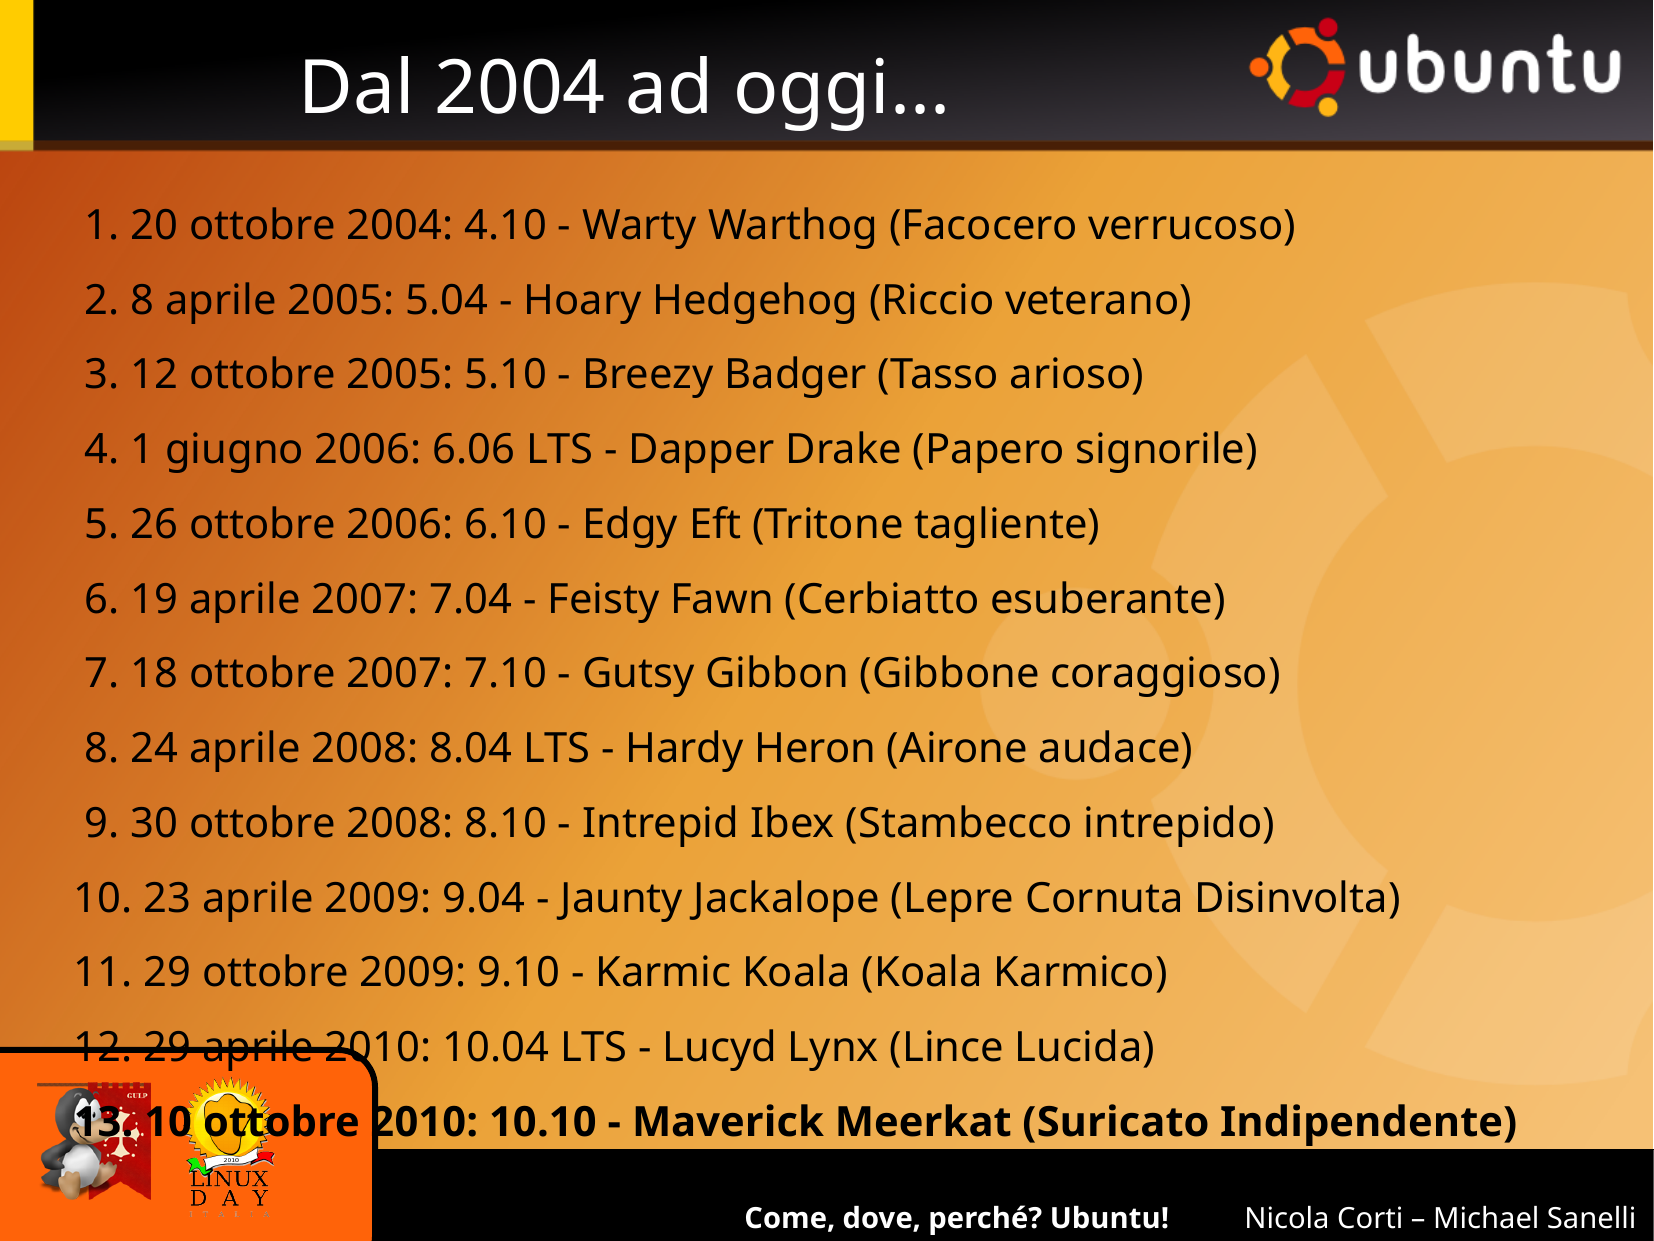

# Dal 2004 ad oggi...
 1. 20 ottobre 2004: 4.10 - Warty Warthog (Facocero verrucoso)
 2. 8 aprile 2005: 5.04 - Hoary Hedgehog (Riccio veterano)
 3. 12 ottobre 2005: 5.10 - Breezy Badger (Tasso arioso)
 4. 1 giugno 2006: 6.06 LTS - Dapper Drake (Papero signorile)
 5. 26 ottobre 2006: 6.10 - Edgy Eft (Tritone tagliente)
 6. 19 aprile 2007: 7.04 - Feisty Fawn (Cerbiatto esuberante)
 7. 18 ottobre 2007: 7.10 - Gutsy Gibbon (Gibbone coraggioso)
 8. 24 aprile 2008: 8.04 LTS - Hardy Heron (Airone audace)
 9. 30 ottobre 2008: 8.10 - Intrepid Ibex (Stambecco intrepido)
 10. 23 aprile 2009: 9.04 - Jaunty Jackalope (Lepre Cornuta Disinvolta)
 11. 29 ottobre 2009: 9.10 - Karmic Koala (Koala Karmico)
 12. 29 aprile 2010: 10.04 LTS - Lucyd Lynx (Lince Lucida)
 13. 10 ottobre 2010: 10.10 - Maverick Meerkat (Suricato Indipendente)